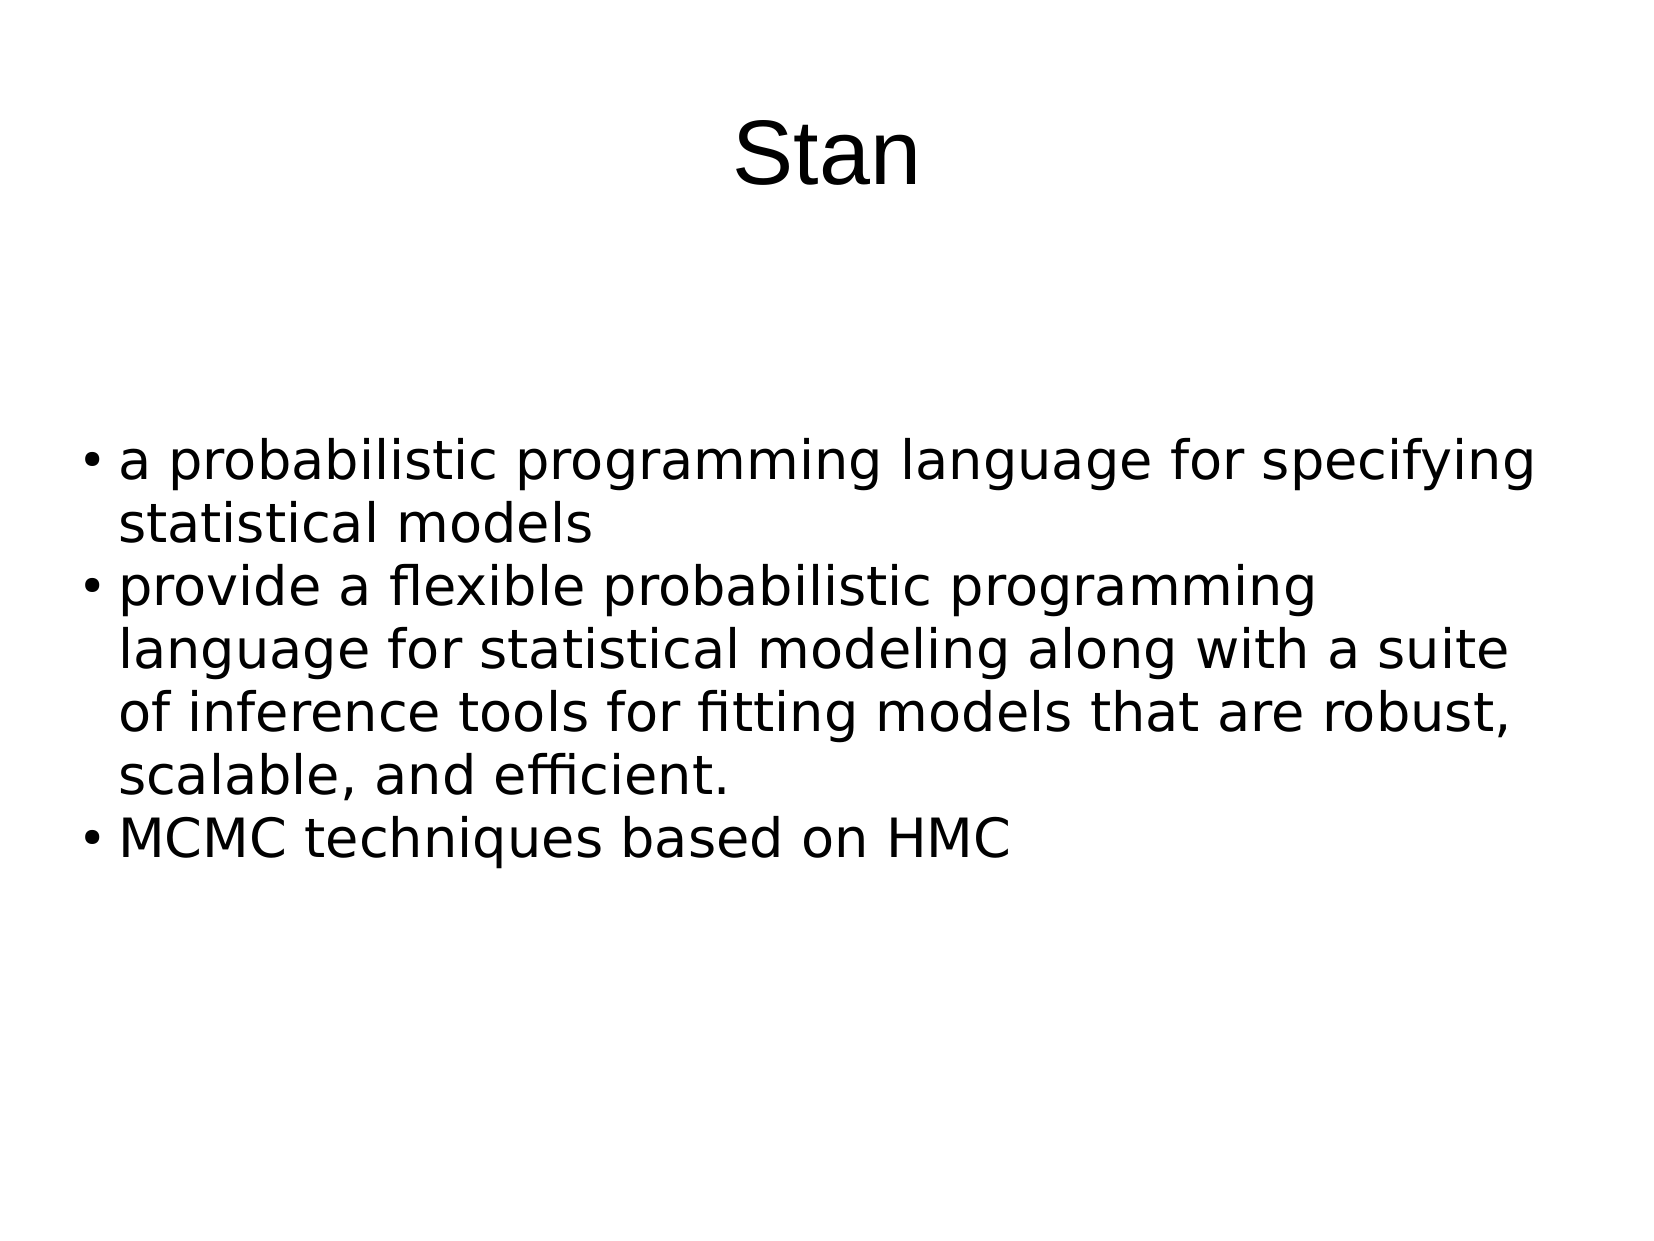

# Stan
a probabilistic programming language for specifying statistical models
provide a flexible probabilistic programming language for statistical modeling along with a suite of inference tools for fitting models that are robust, scalable, and efficient.
MCMC techniques based on HMC